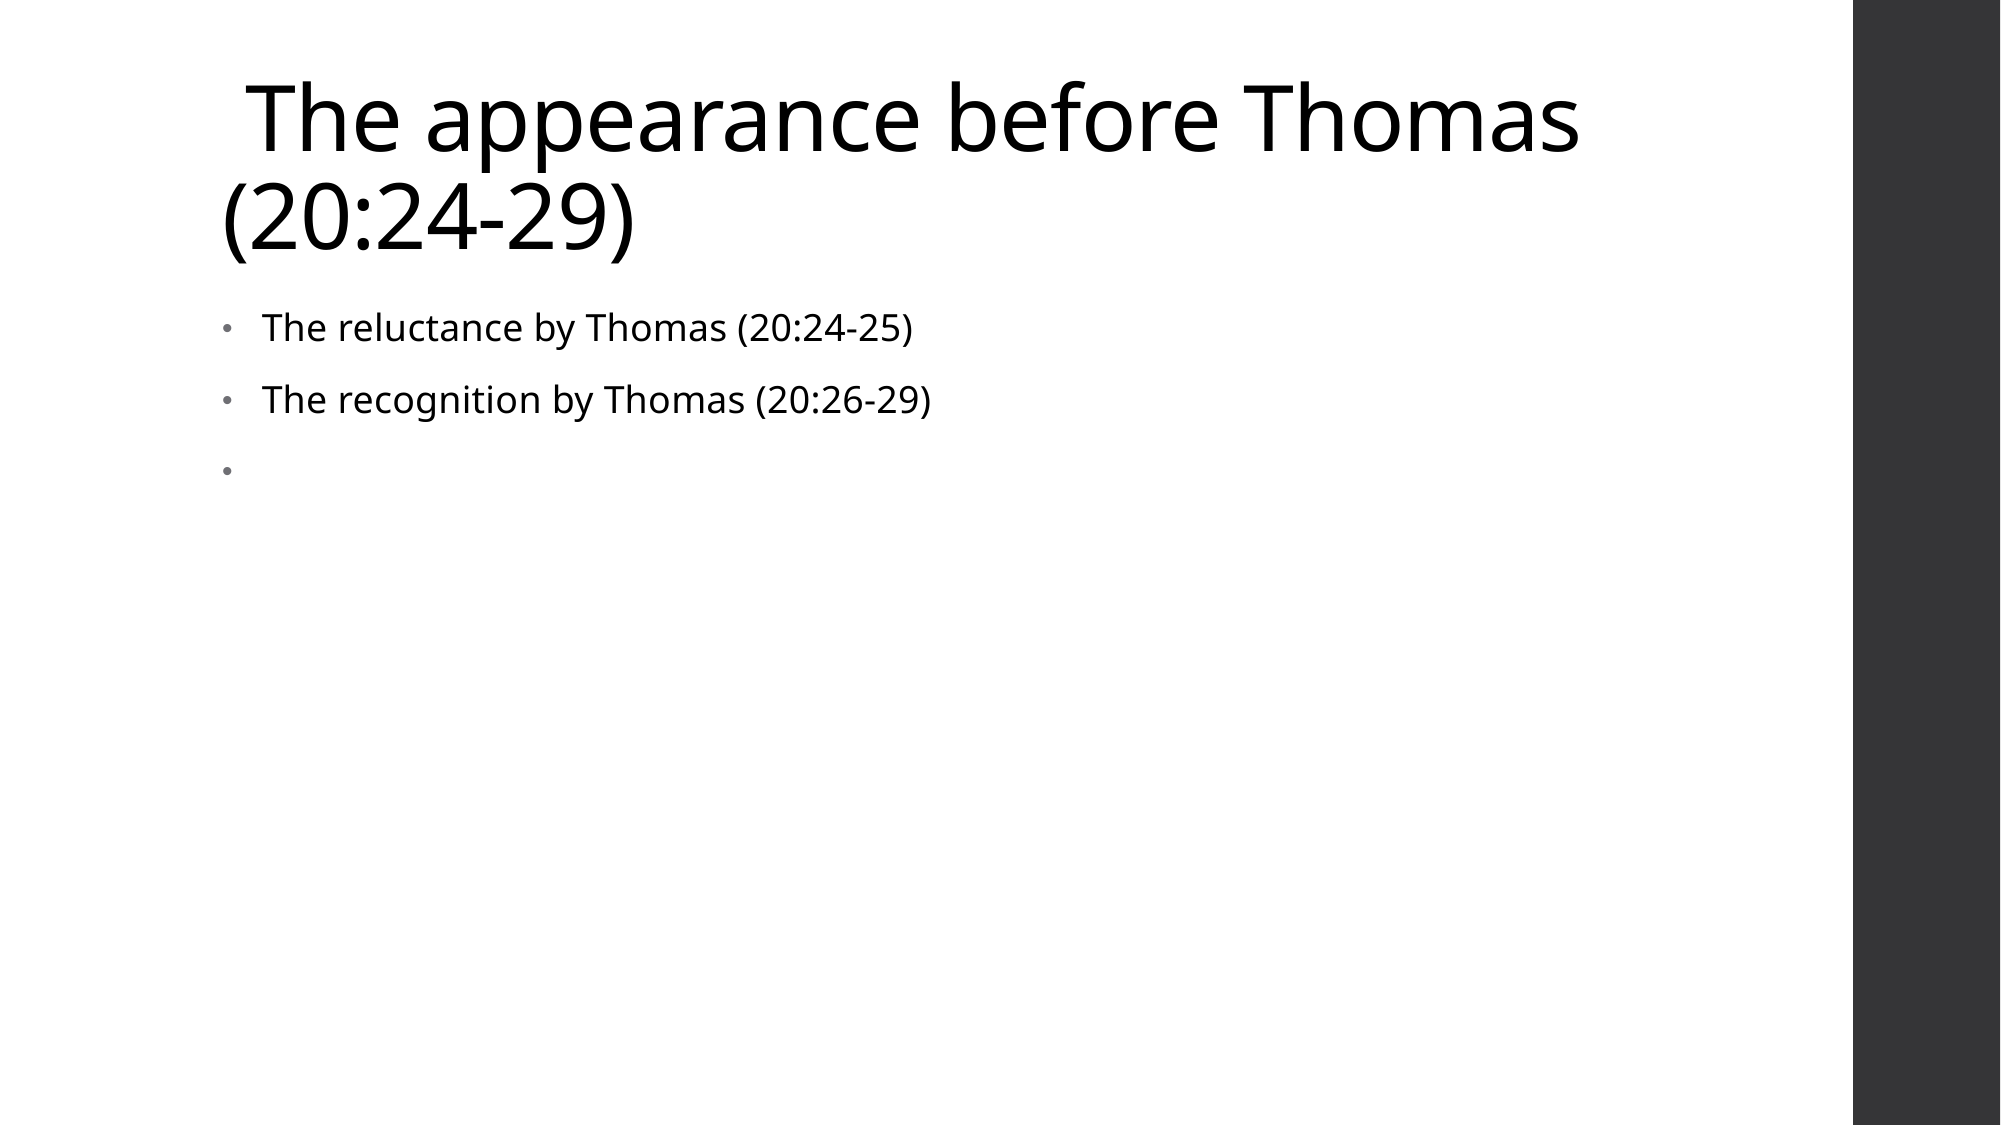

# The appearance before Thomas (20:24-29)
 The reluctance by Thomas (20:24-25)
 The recognition by Thomas (20:26-29)